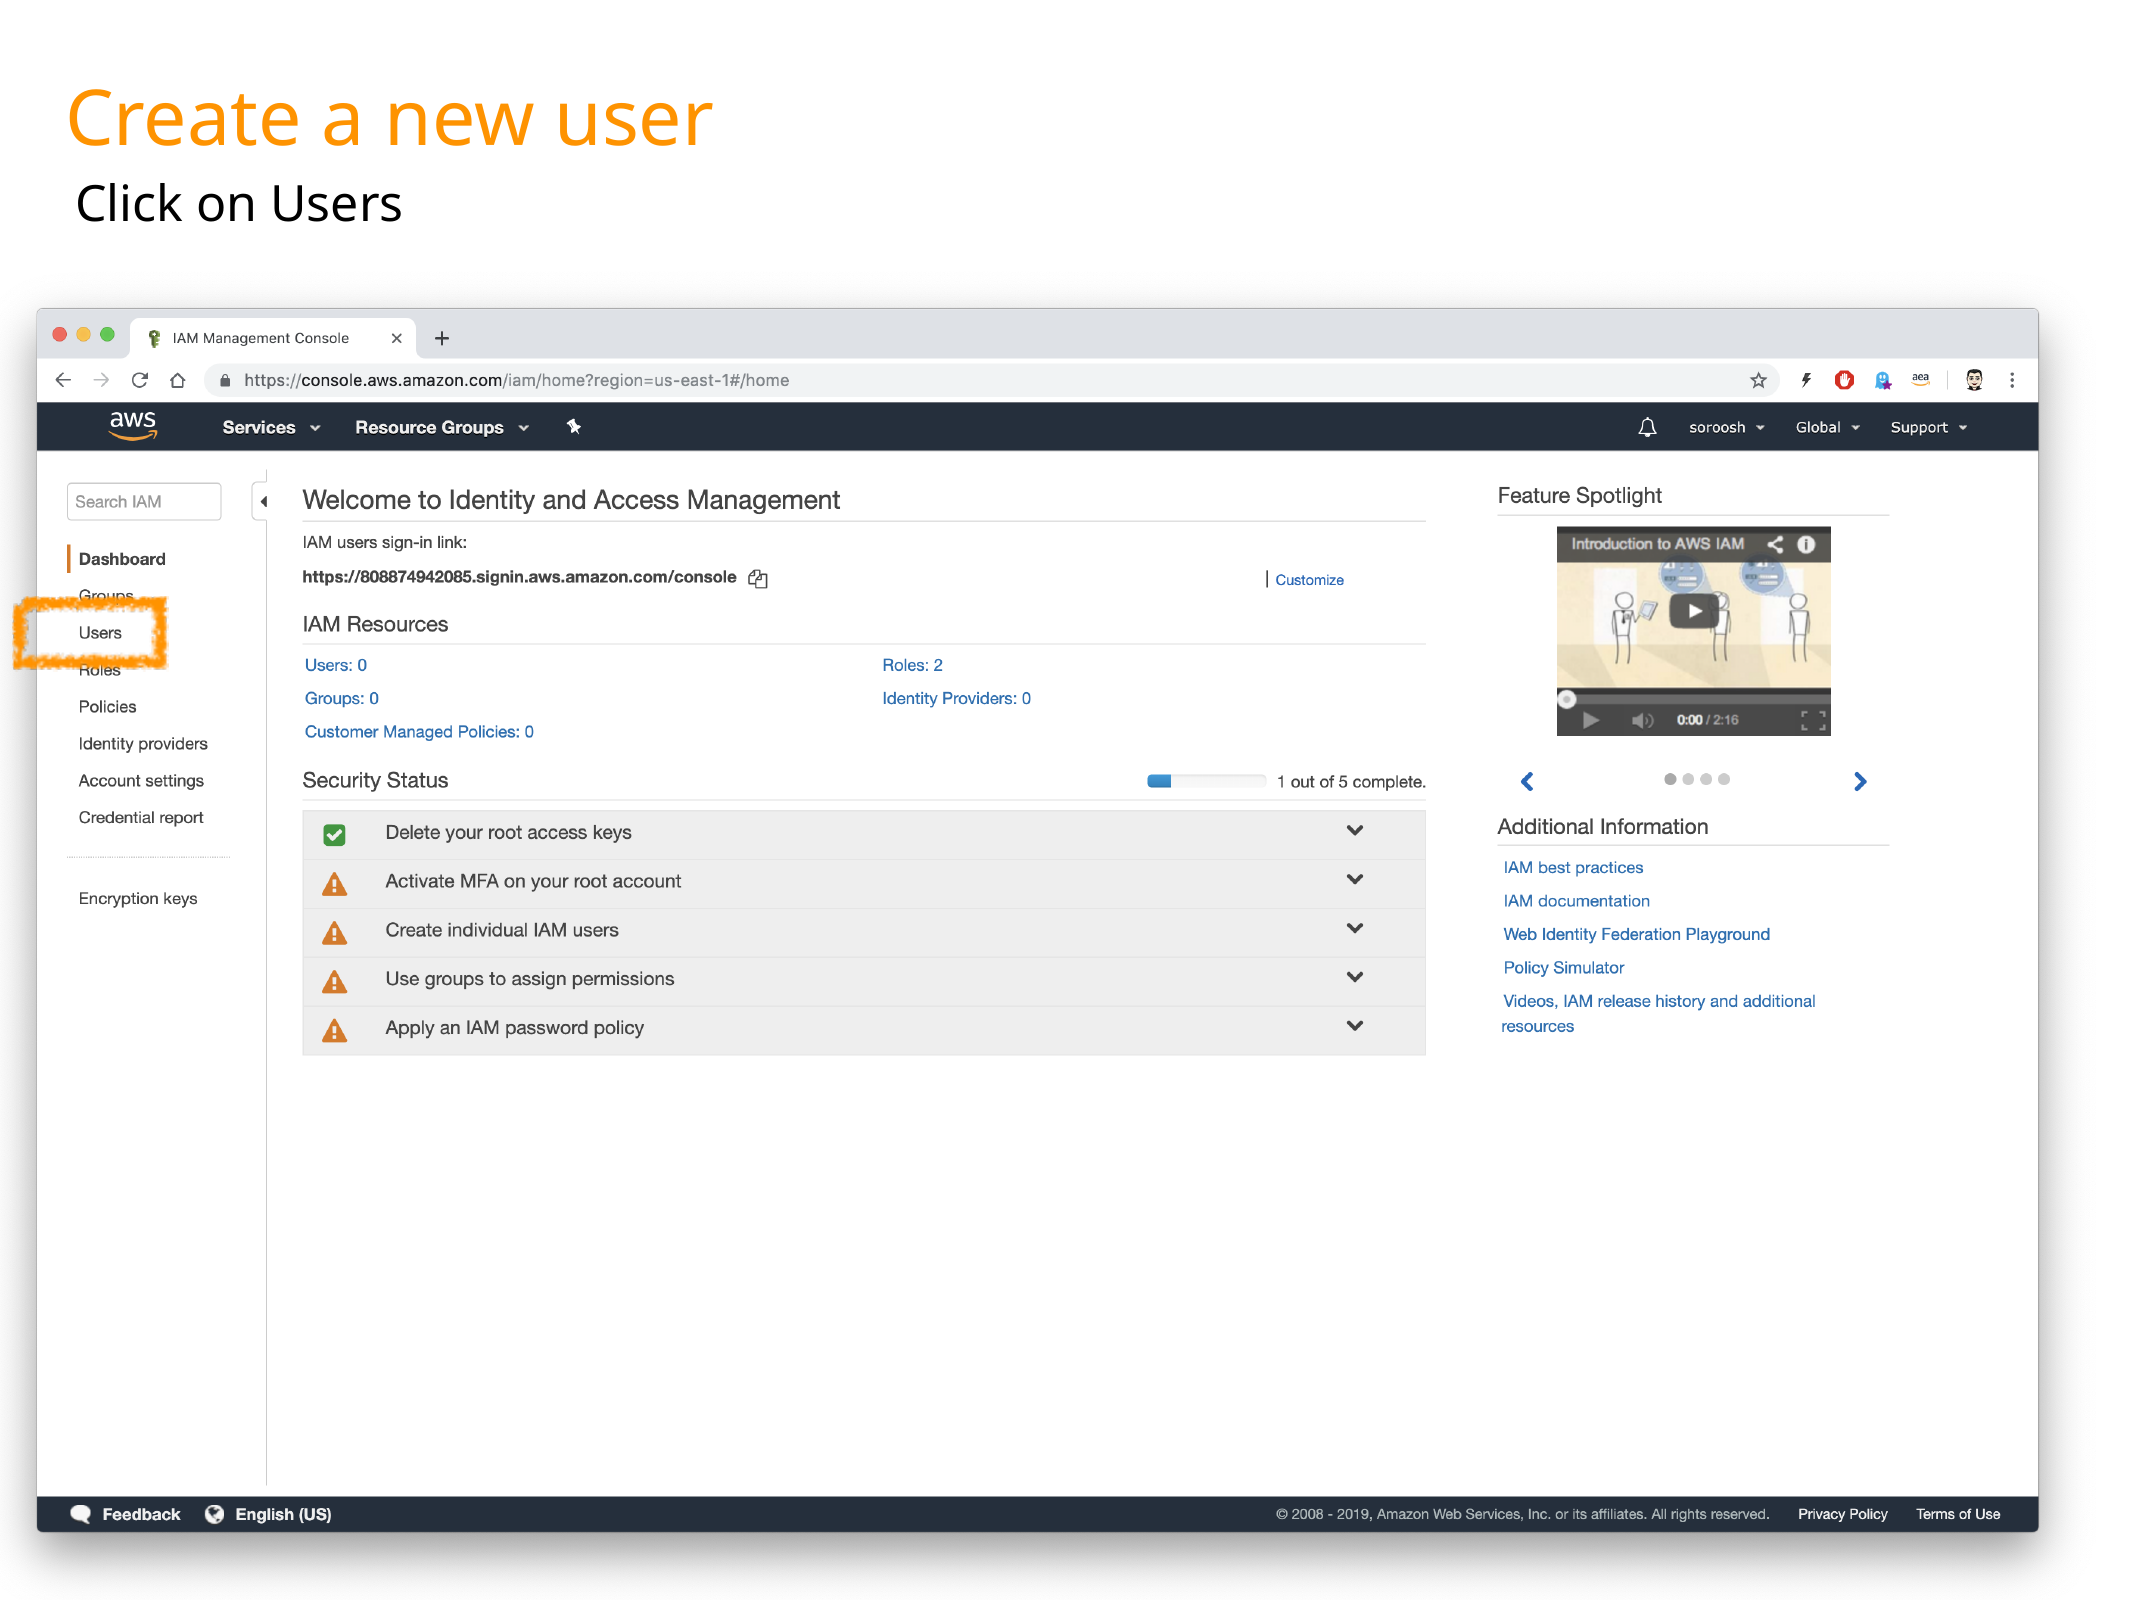

Create a new user
Click on Users